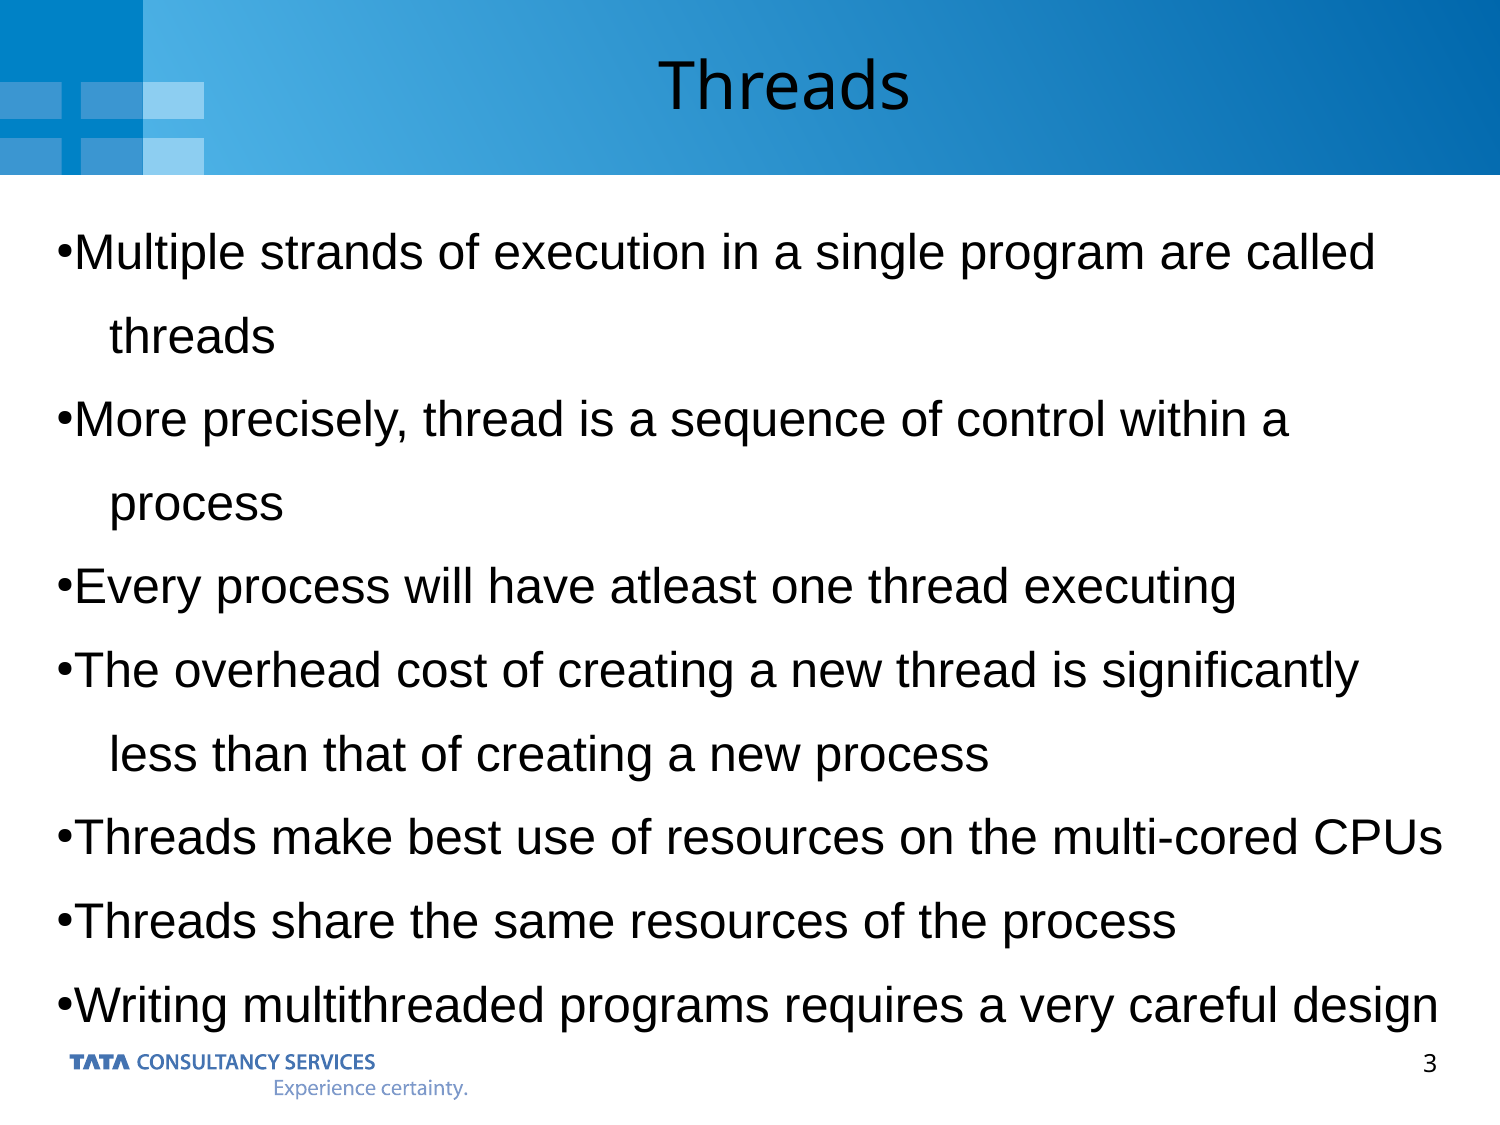

Threads
Multiple strands of execution in a single program are called threads
More precisely, thread is a sequence of control within a process
Every process will have atleast one thread executing
The overhead cost of creating a new thread is significantly less than that of creating a new process
Threads make best use of resources on the multi-cored CPUs
Threads share the same resources of the process
Writing multithreaded programs requires a very careful design